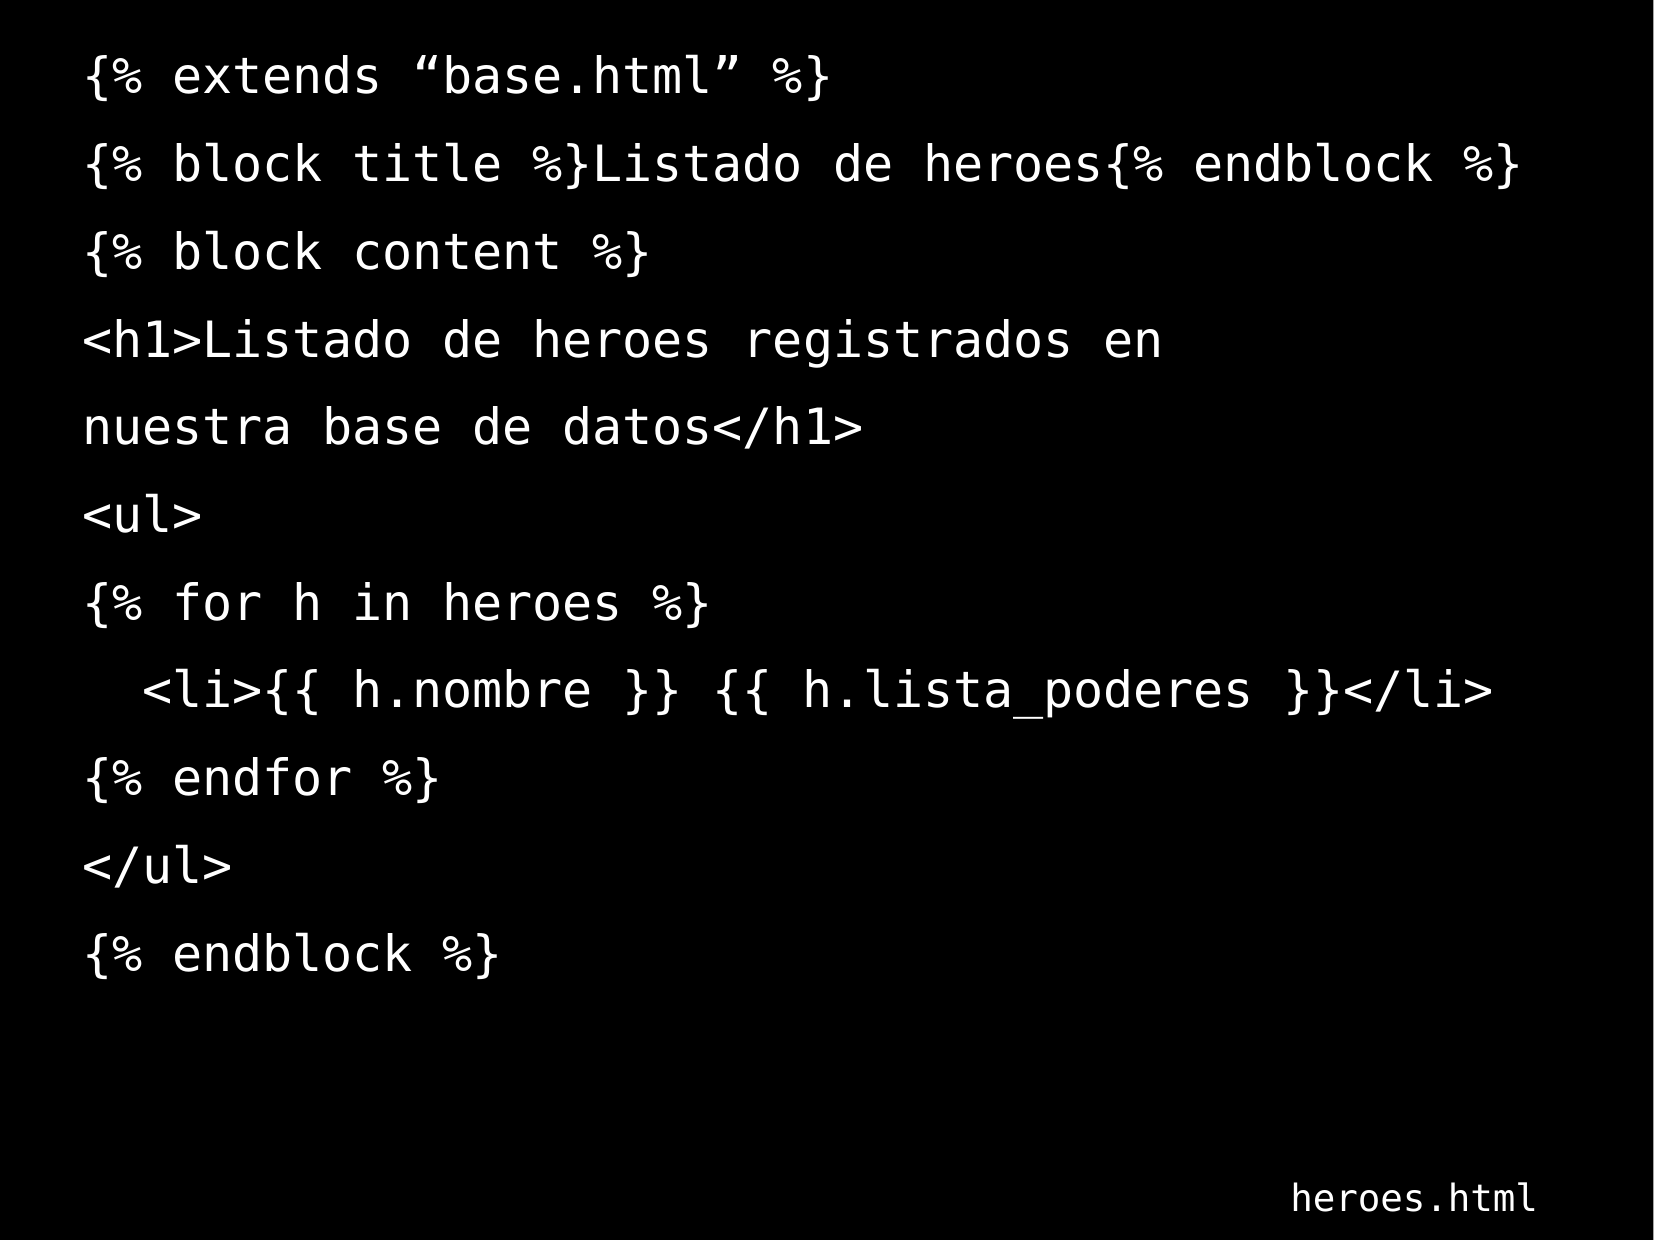

# {% extends “base.html” %}
{% block title %}Listado de heroes{% endblock %}
{% block content %}
<h1>Listado de heroes registrados en
nuestra base de datos</h1>
<ul>
{% for h in heroes %}
 <li>{{ h.nombre }} {{ h.lista_poderes }}</li>
{% endfor %}
</ul>
{% endblock %}
heroes.html